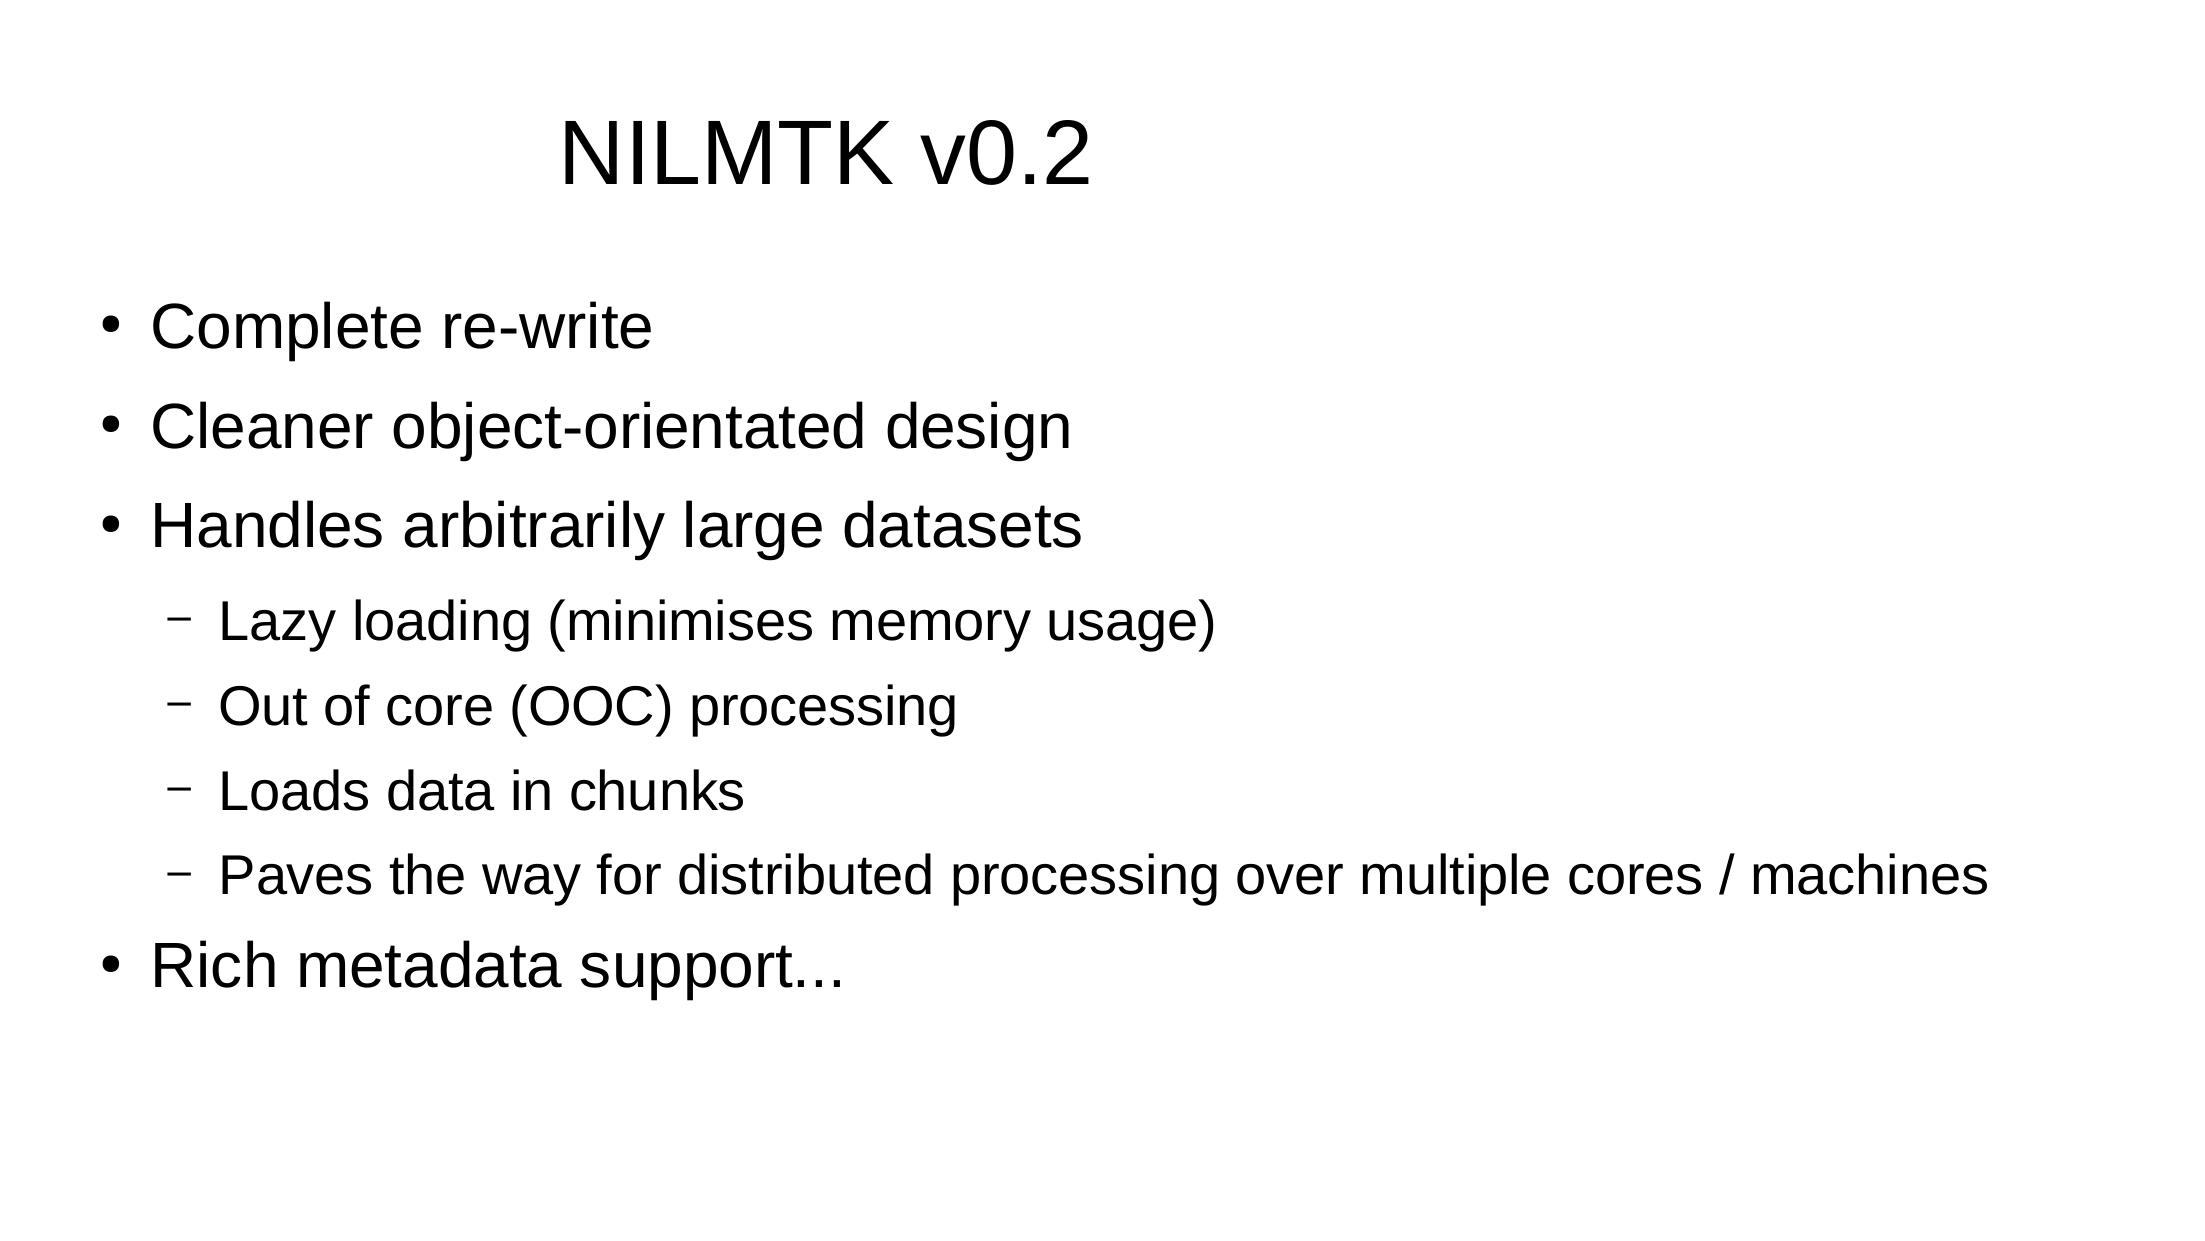

# NILMTK v0.2
Complete re-write
Cleaner object-orientated design
Handles arbitrarily large datasets
Lazy loading (minimises memory usage)
Out of core (OOC) processing
Loads data in chunks
Paves the way for distributed processing over multiple cores / machines
Rich metadata support...